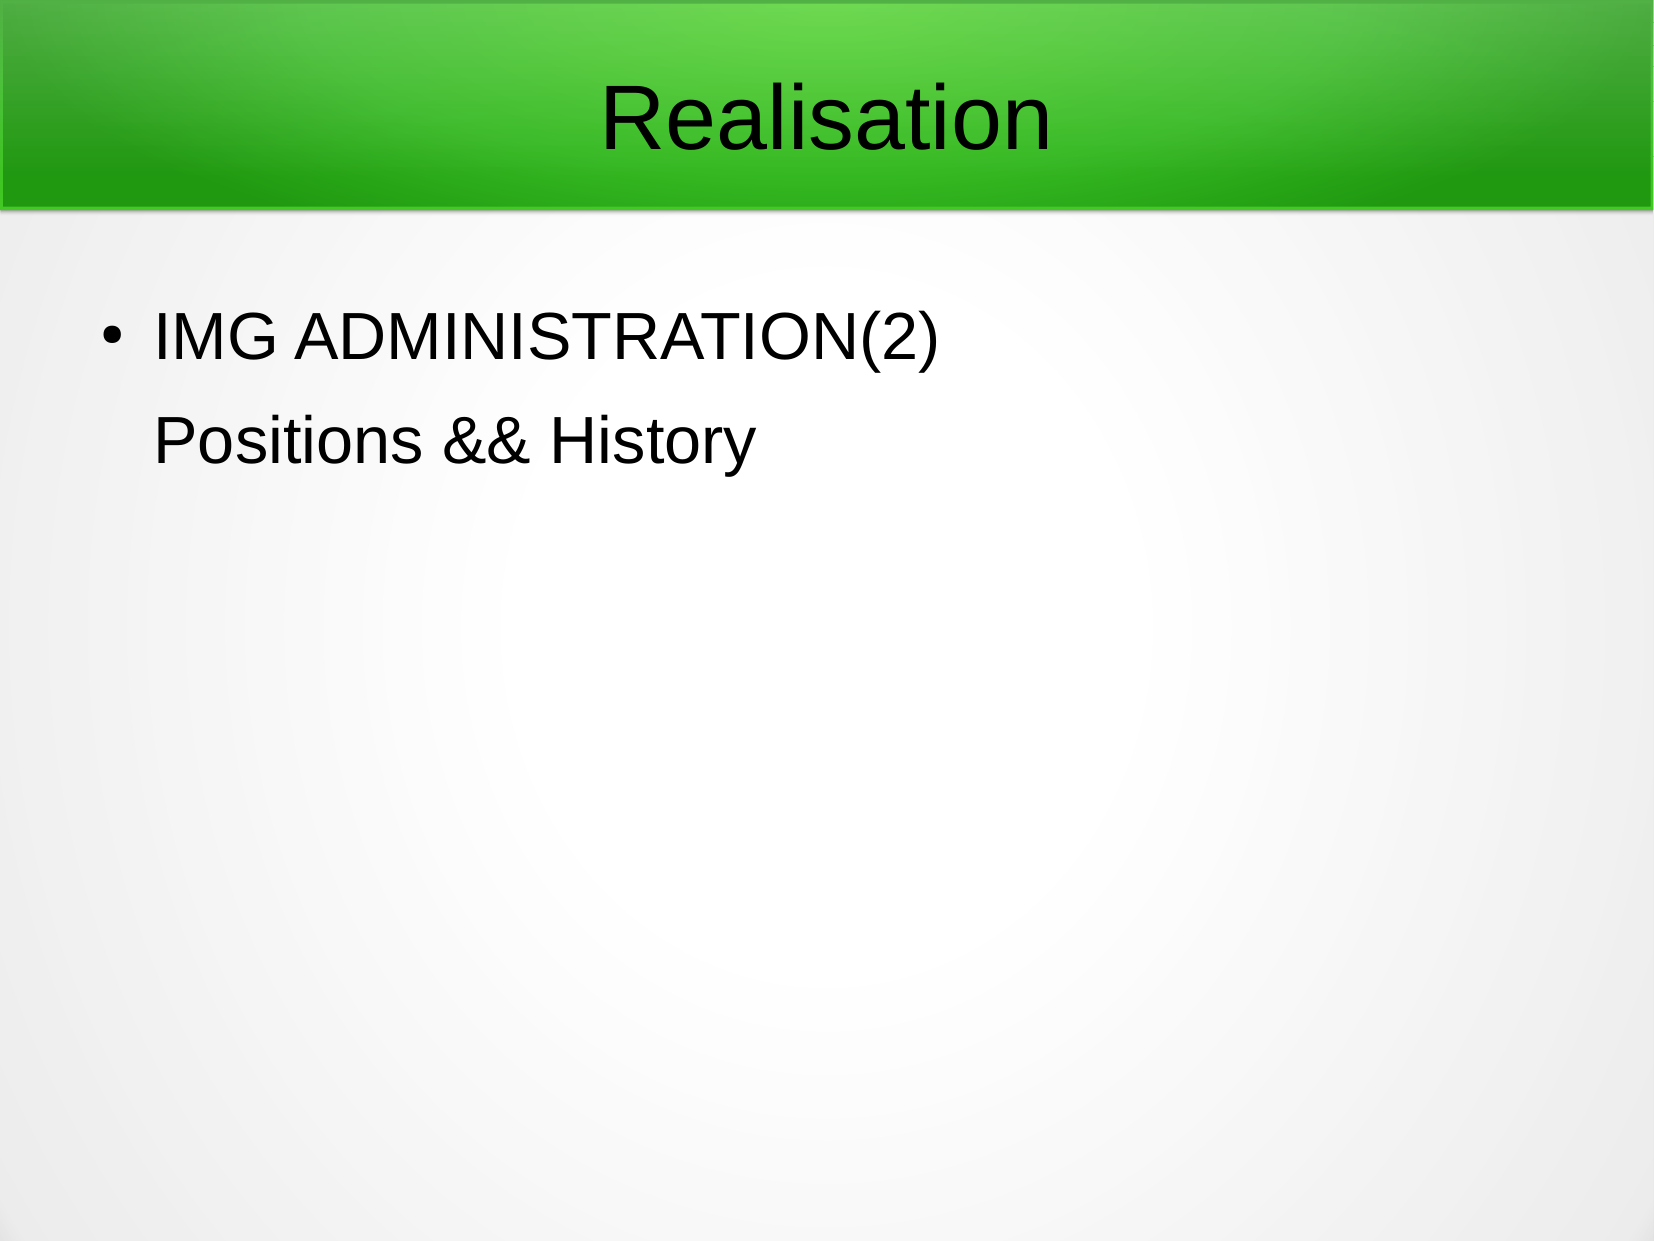

# Realisation
IMG ADMINISTRATION(2)
Positions && History